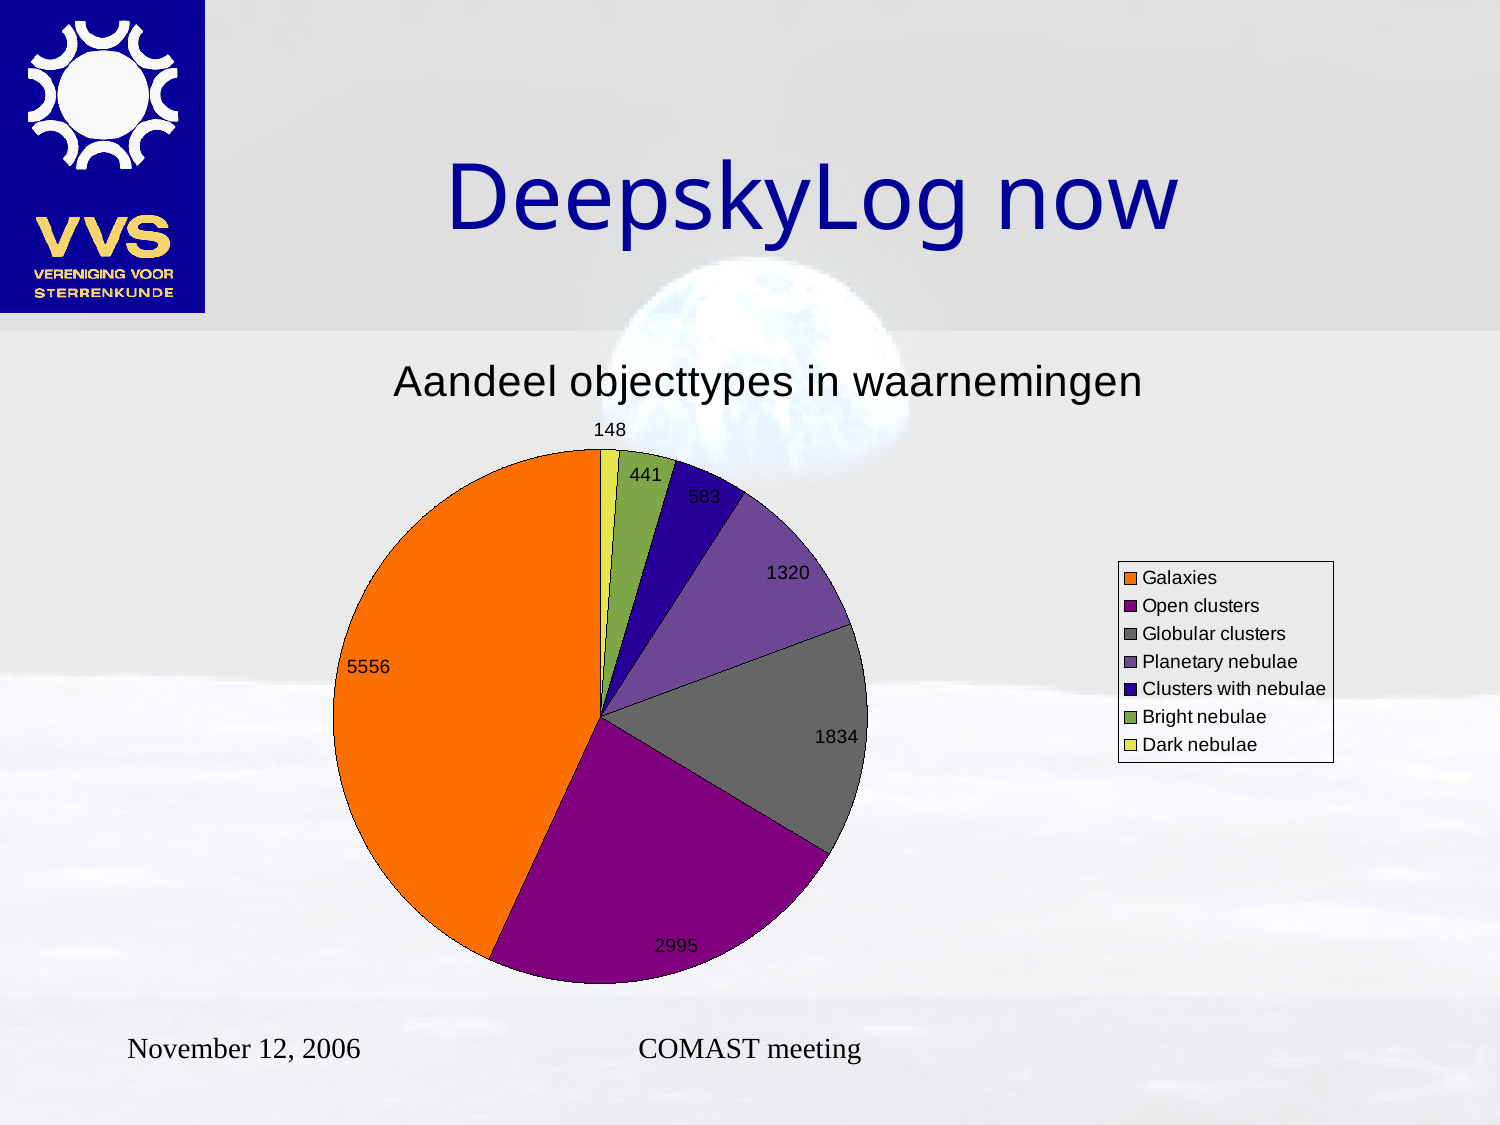

# DeepskyLog now
### Chart: Aandeel objecttypes in waarnemingen
| Category | Column B |
|---|---|
| Galaxies | 5556.0 |
| Open clusters | 2995.0 |
| Globular clusters | 1834.0 |
| Planetary nebulae | 1320.0 |
| Clusters with nebulae | 583.0 |
| Bright nebulae | 441.0 |
| Dark nebulae | 148.0 |November 12, 2006
COMAST meeting